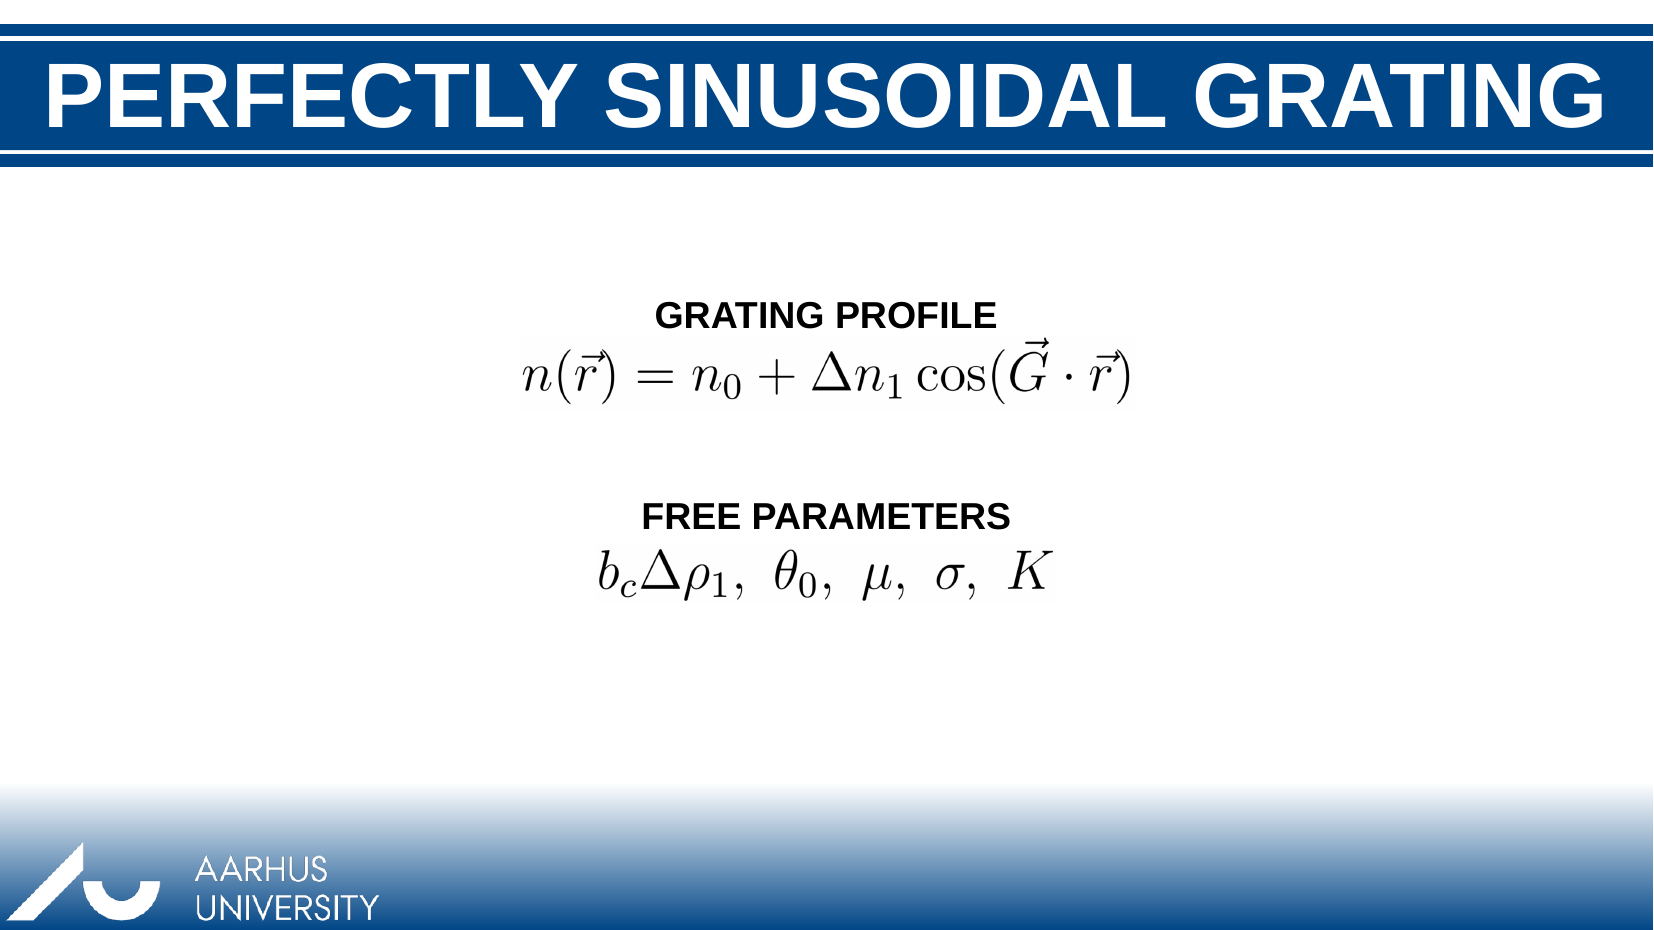

# PERFECTLY SINUSOIDAL GRATING
GRATING PROFILE
FREE PARAMETERS